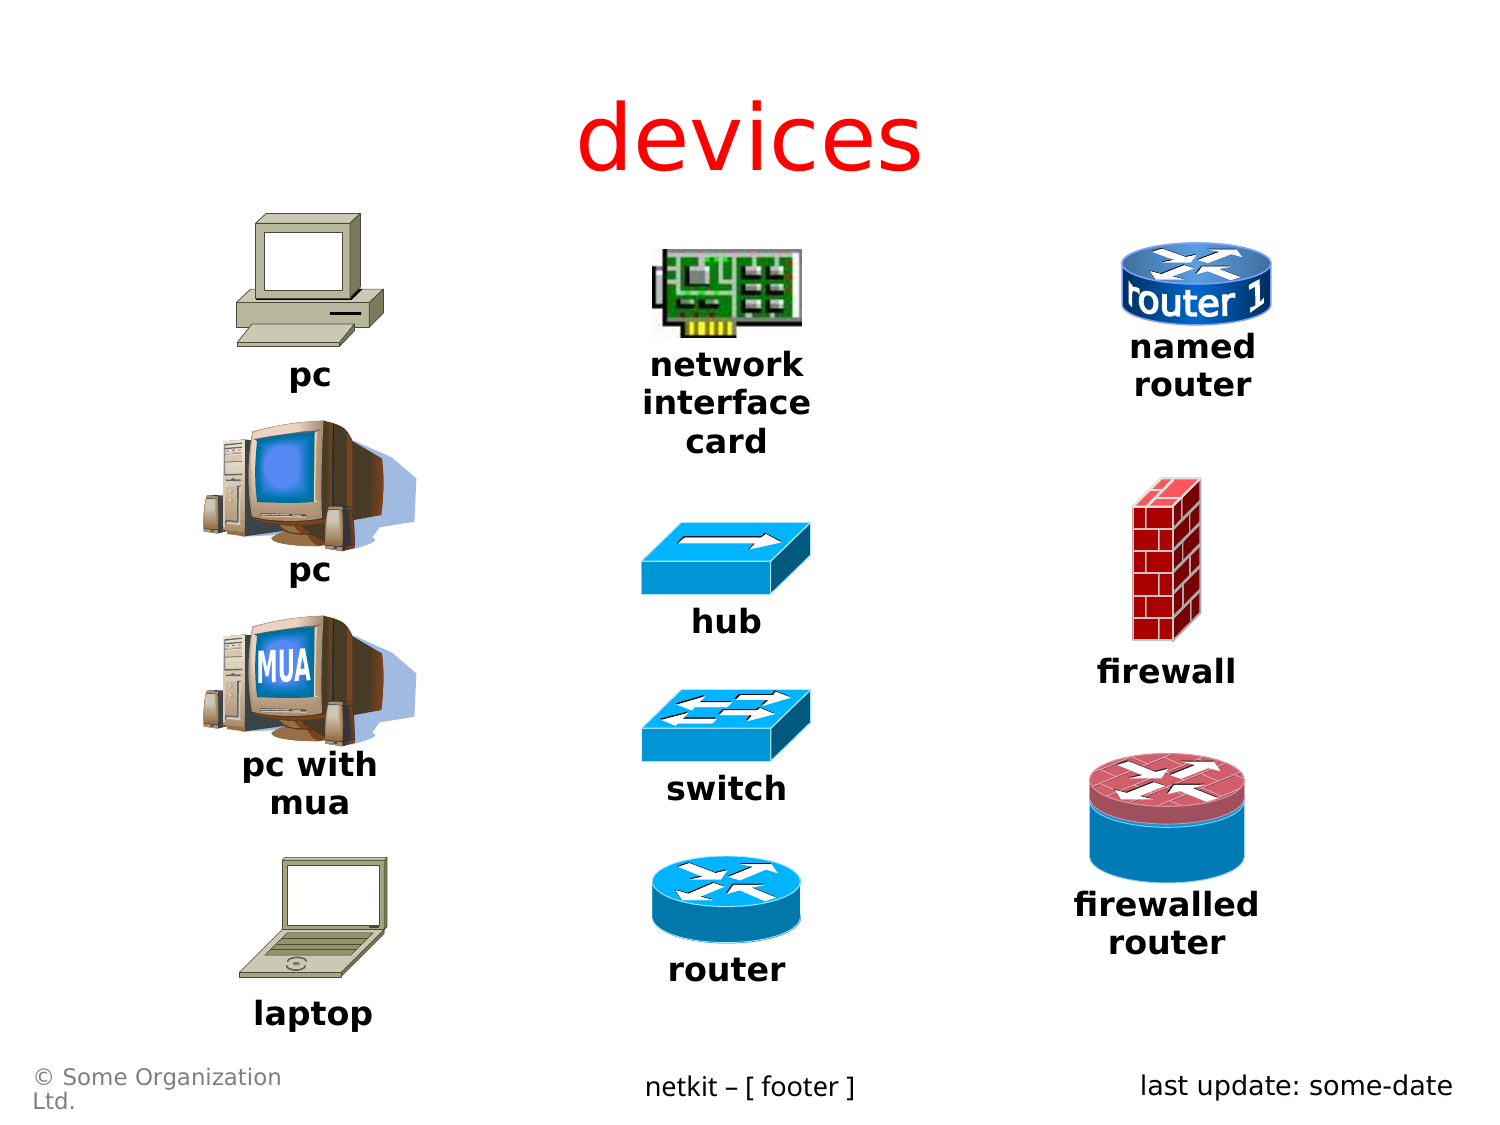

# devices
pc
router 1
named router
network interface card
pc
firewall
hub
pc with mua
MUA
switch
firewalled router
router
laptop
footer
some-date